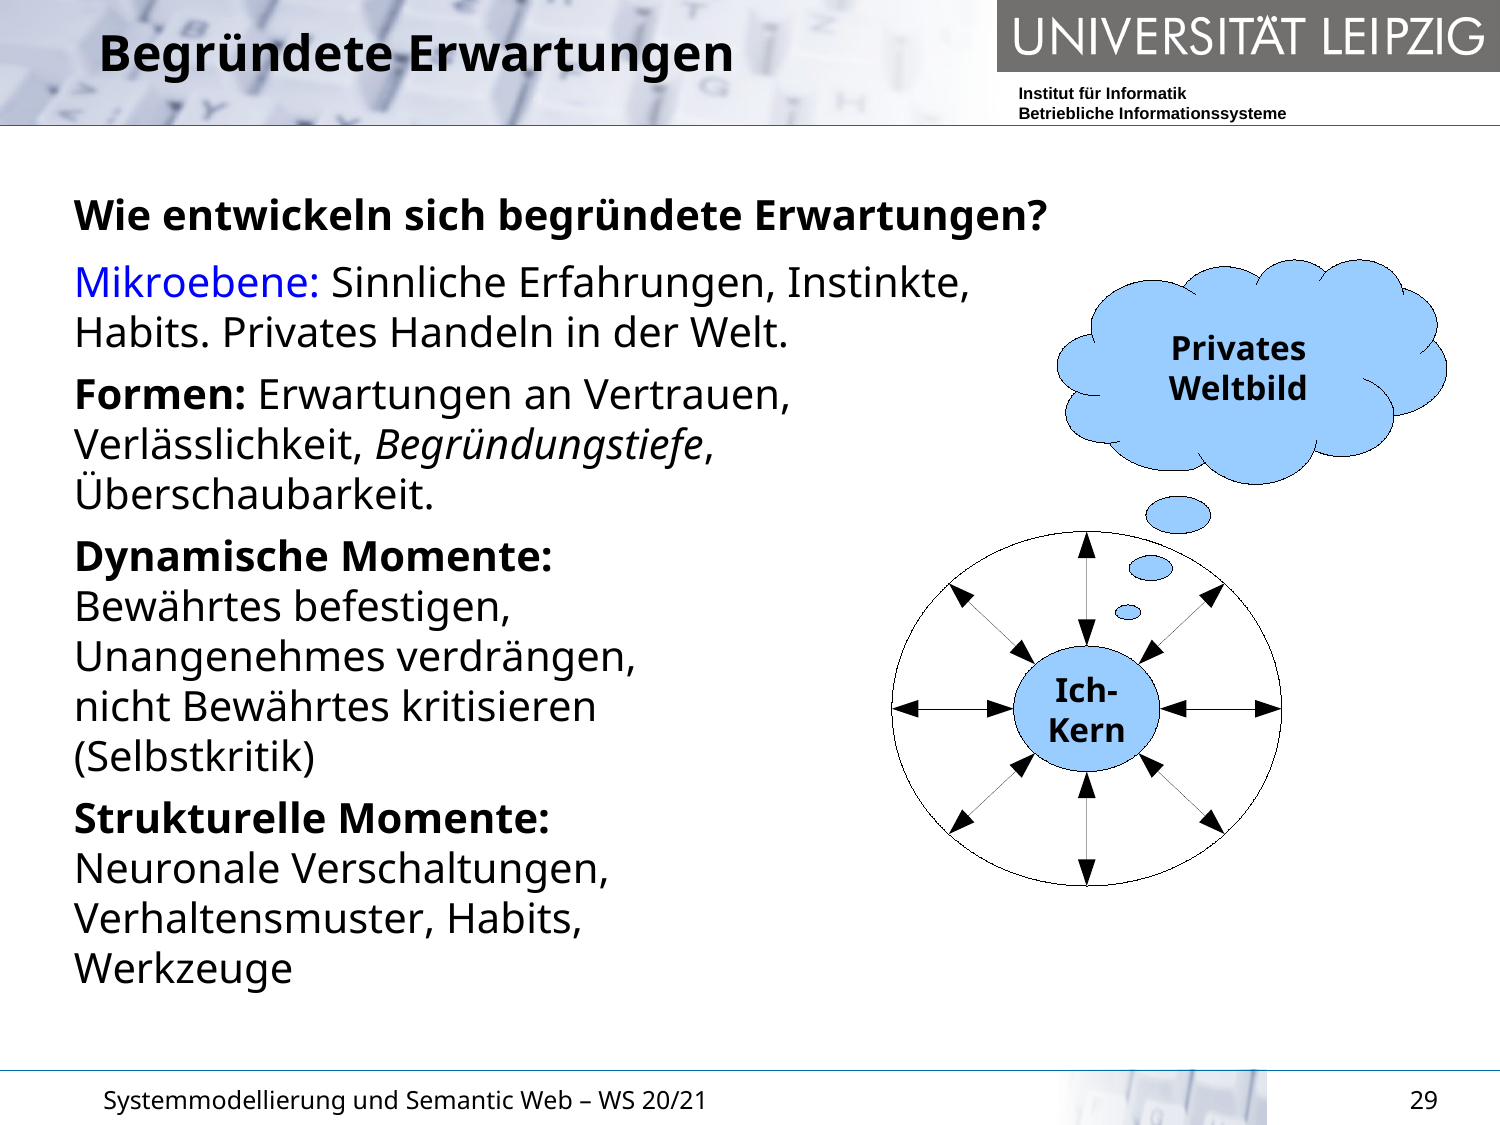

Begründete Erwartungen
Wie entwickeln sich begründete Erwartungen?
Mikroebene: Sinnliche Erfahrungen, Instinkte,
Habits. Privates Handeln in der Welt.
Formen: Erwartungen an Vertrauen,
Verlässlichkeit, Begründungstiefe,
Überschaubarkeit.
Dynamische Momente:
Bewährtes befestigen,
Unangenehmes verdrängen,
nicht Bewährtes kritisieren
(Selbstkritik)
Strukturelle Momente:
Neuronale Verschaltungen,
Verhaltensmuster, Habits,
Werkzeuge
Privates
Weltbild
Ich-
Kern
Systemmodellierung und Semantic Web – WS 20/21
29